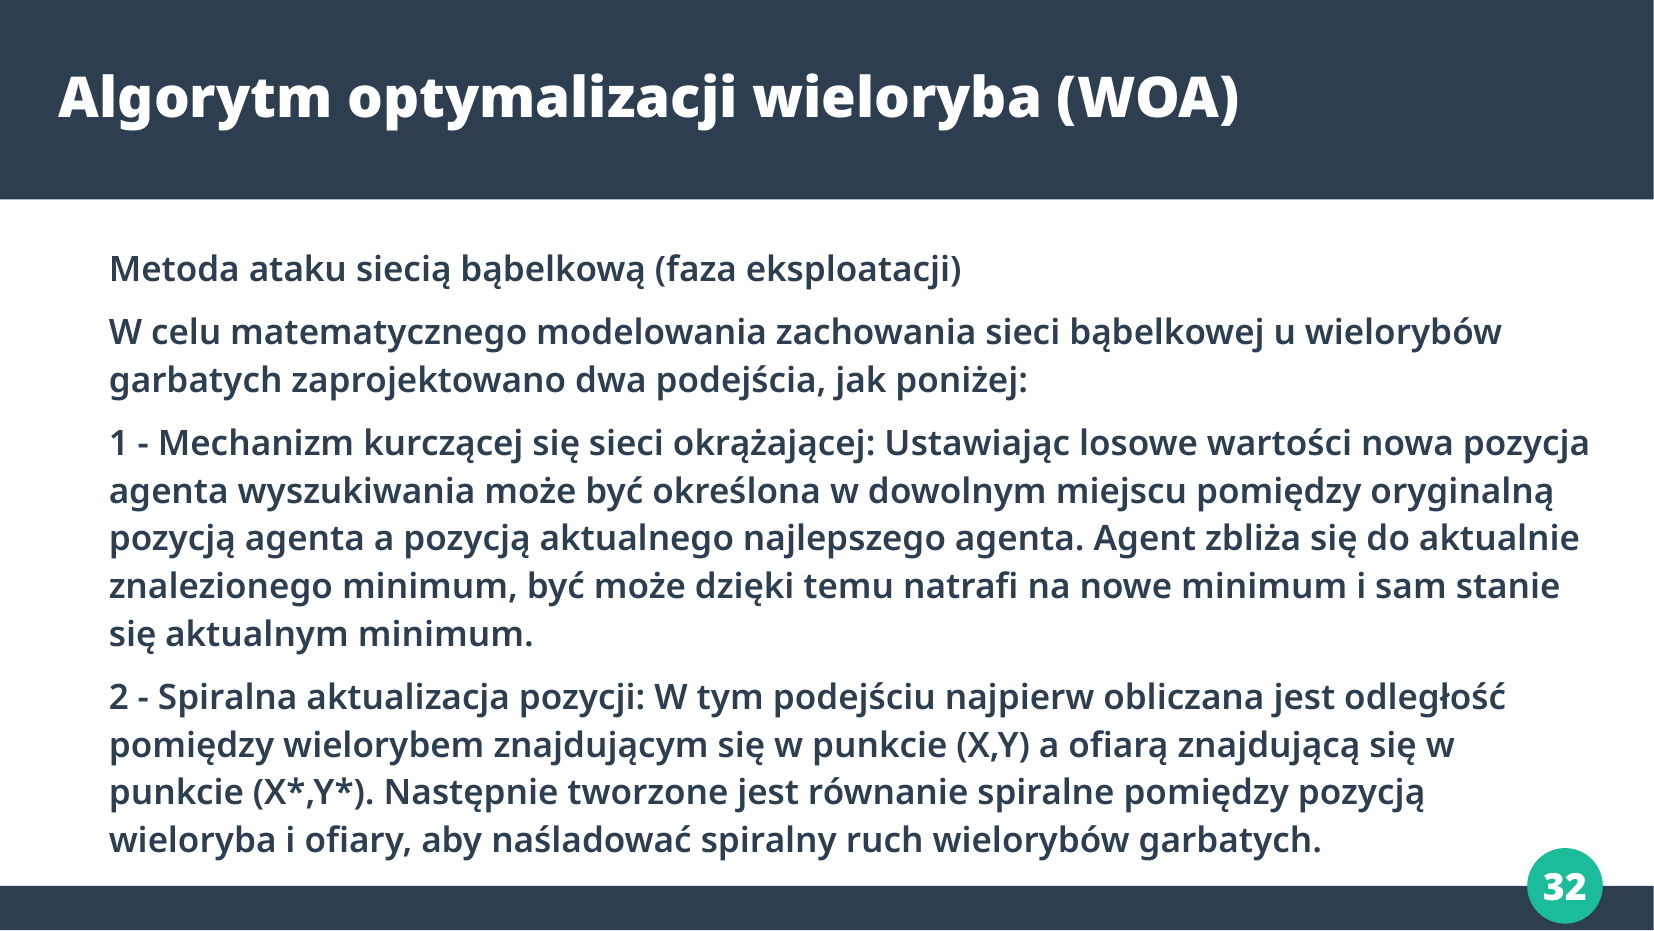

# Algorytm optymalizacji wieloryba (WOA)
Metoda ataku siecią bąbelkową (faza eksploatacji)
W celu matematycznego modelowania zachowania sieci bąbelkowej u wielorybów garbatych zaprojektowano dwa podejścia, jak poniżej:
1 - Mechanizm kurczącej się sieci okrążającej: Ustawiając losowe wartości nowa pozycja agenta wyszukiwania może być określona w dowolnym miejscu pomiędzy oryginalną pozycją agenta a pozycją aktualnego najlepszego agenta. Agent zbliża się do aktualnie znalezionego minimum, być może dzięki temu natrafi na nowe minimum i sam stanie się aktualnym minimum.
2 - Spiralna aktualizacja pozycji: W tym podejściu najpierw obliczana jest odległość pomiędzy wielorybem znajdującym się w punkcie (X,Y) a ofiarą znajdującą się w punkcie (X*,Y*). Następnie tworzone jest równanie spiralne pomiędzy pozycją wieloryba i ofiary, aby naśladować spiralny ruch wielorybów garbatych.